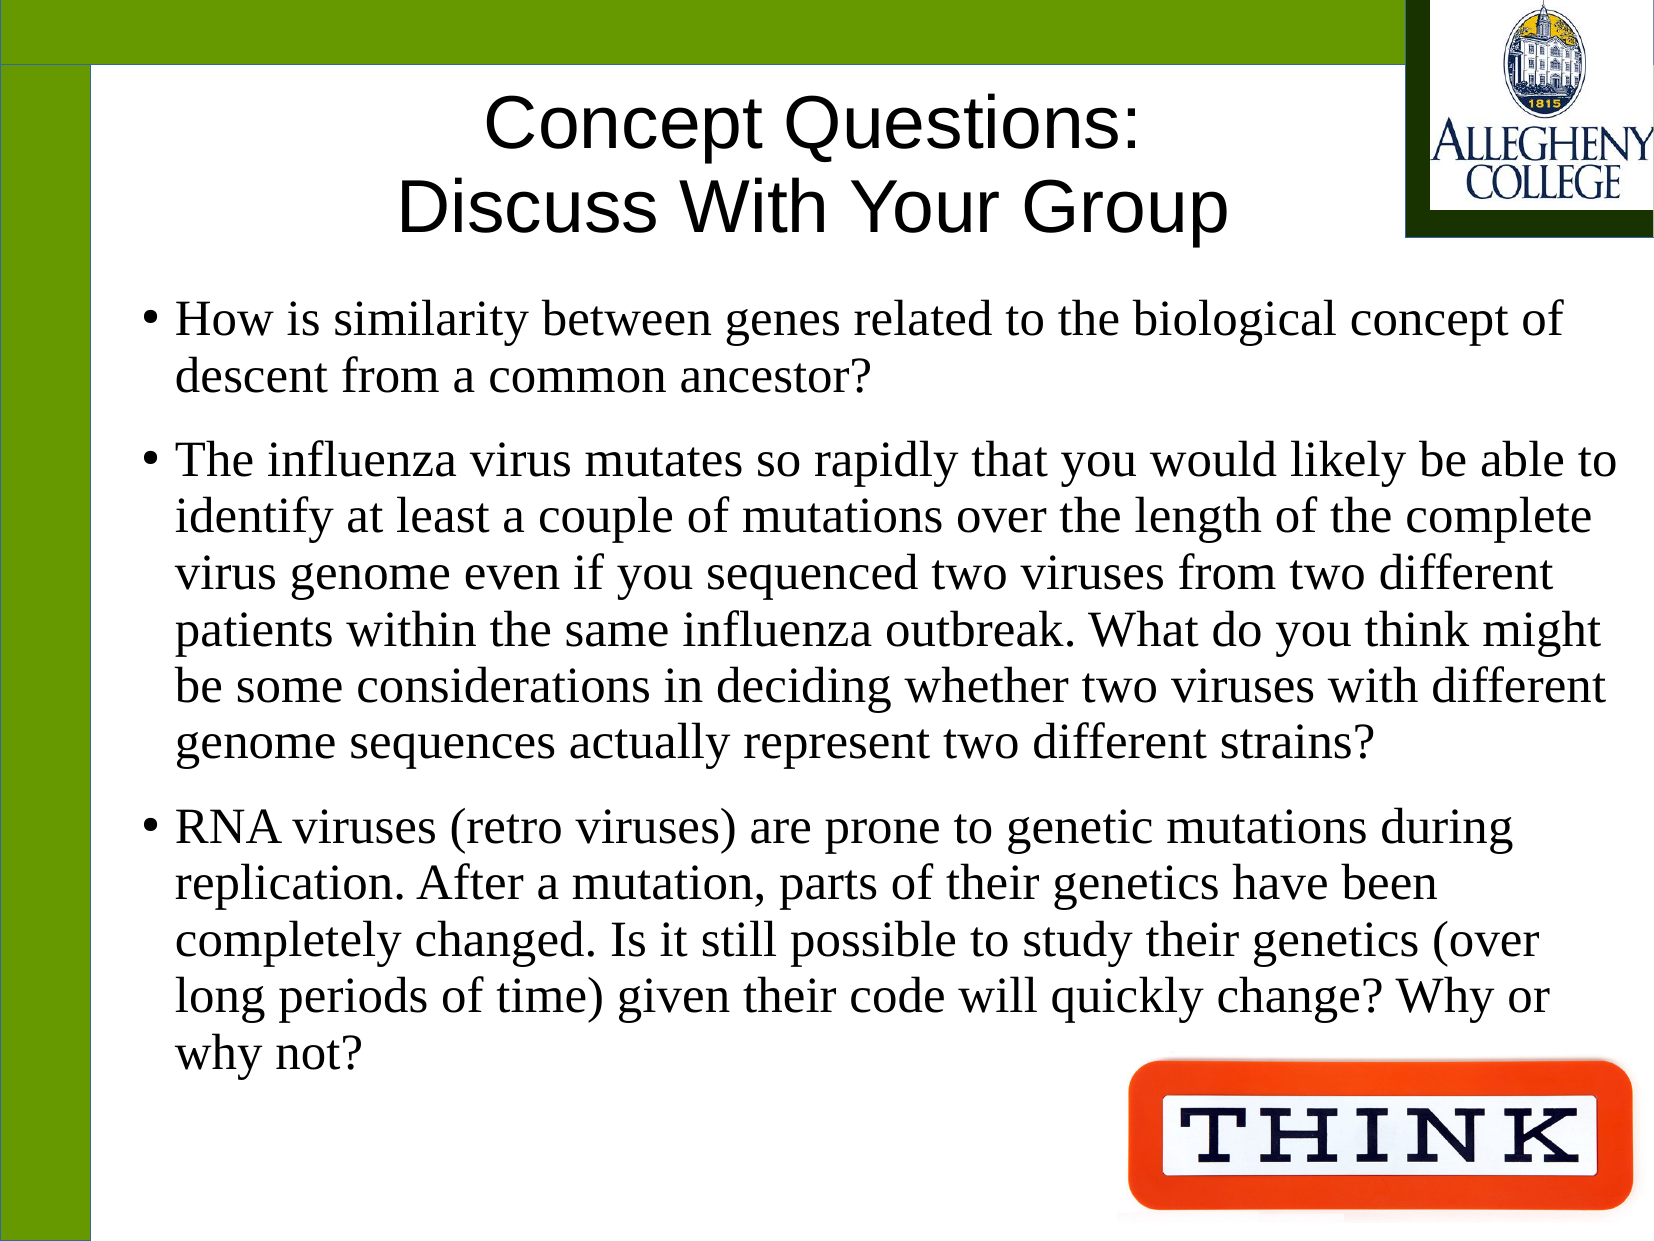

# Concept Questions: Discuss With Your Group
How is similarity between genes related to the biological concept of descent from a common ancestor?
The influenza virus mutates so rapidly that you would likely be able to identify at least a couple of mutations over the length of the complete virus genome even if you sequenced two viruses from two different patients within the same influenza outbreak. What do you think might be some considerations in deciding whether two viruses with different genome sequences actually represent two different strains?
RNA viruses (retro viruses) are prone to genetic mutations during replication. After a mutation, parts of their genetics have been completely changed. Is it still possible to study their genetics (over long periods of time) given their code will quickly change? Why or why not?